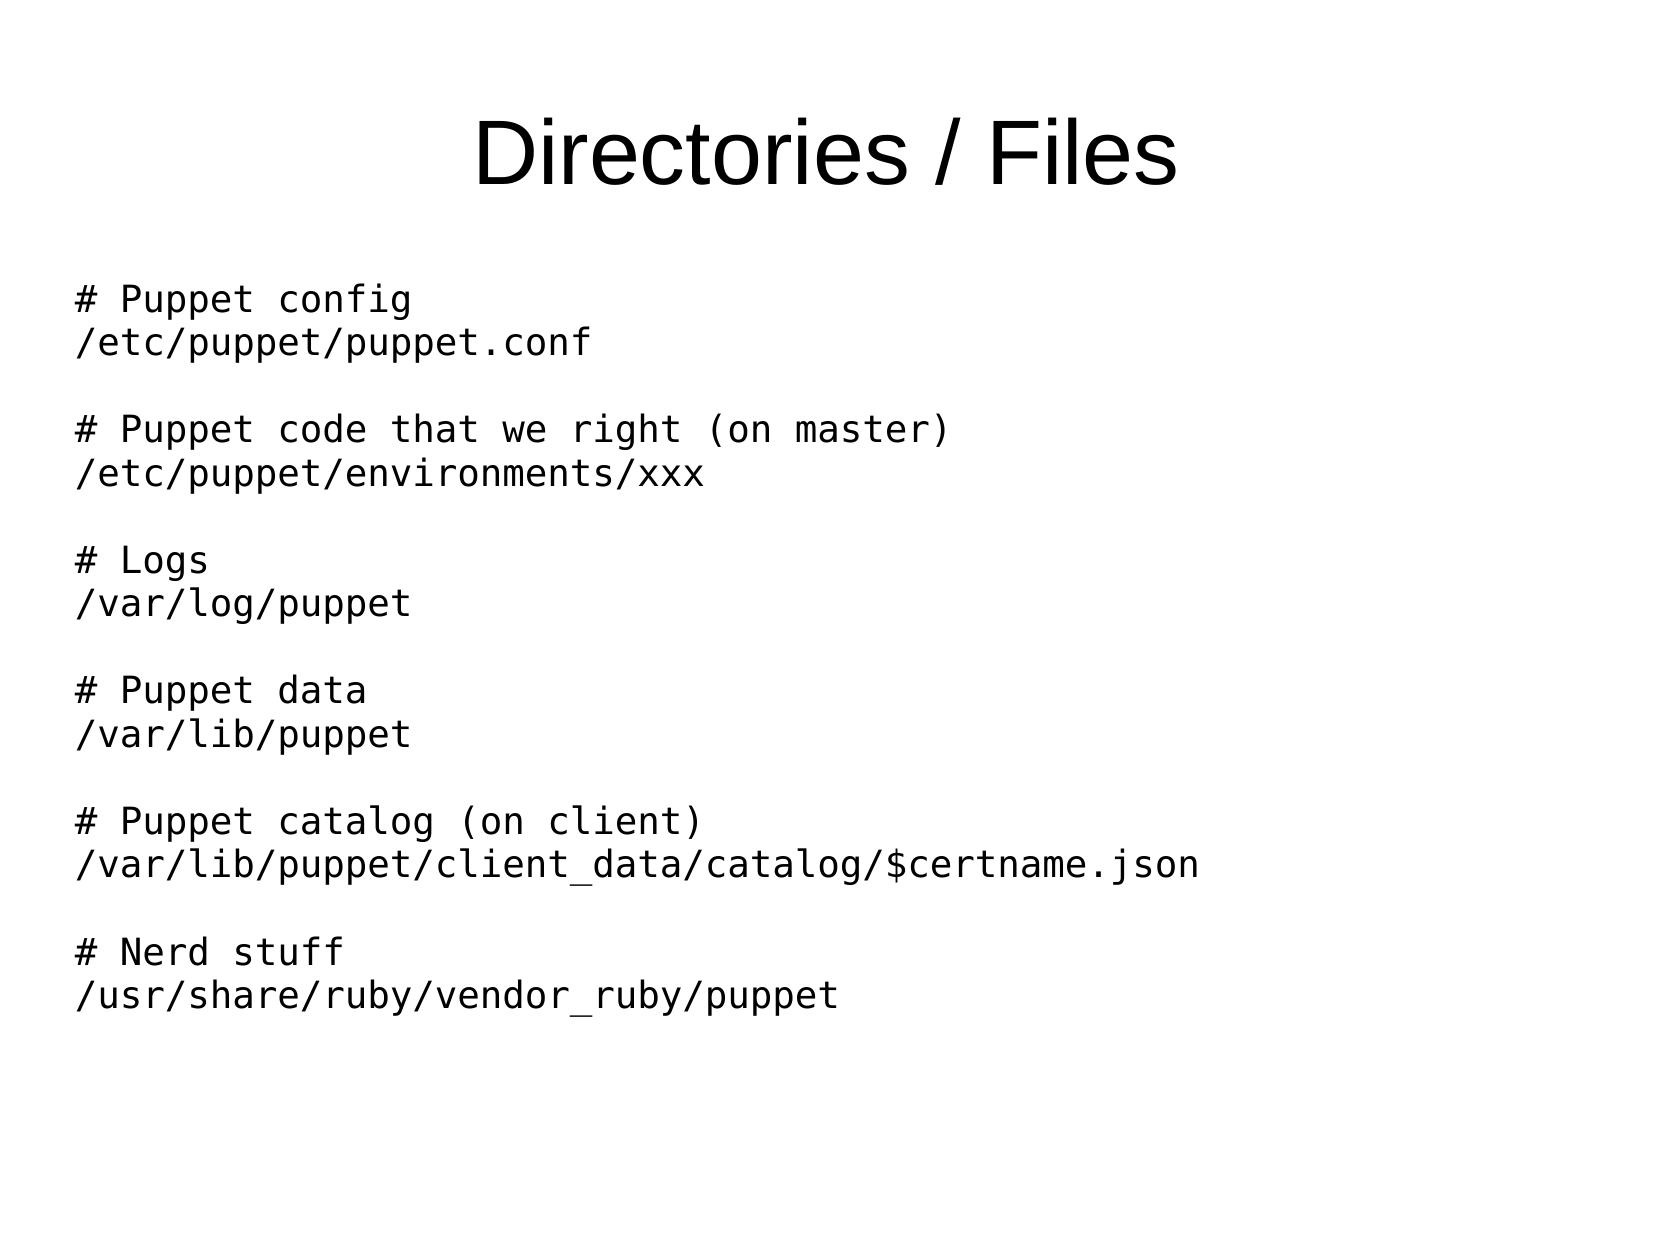

# Directories / Files
# Puppet config
/etc/puppet/puppet.conf
# Puppet code that we right (on master)
/etc/puppet/environments/xxx
# Logs
/var/log/puppet
# Puppet data
/var/lib/puppet
# Puppet catalog (on client)
/var/lib/puppet/client_data/catalog/$certname.json
# Nerd stuff
/usr/share/ruby/vendor_ruby/puppet